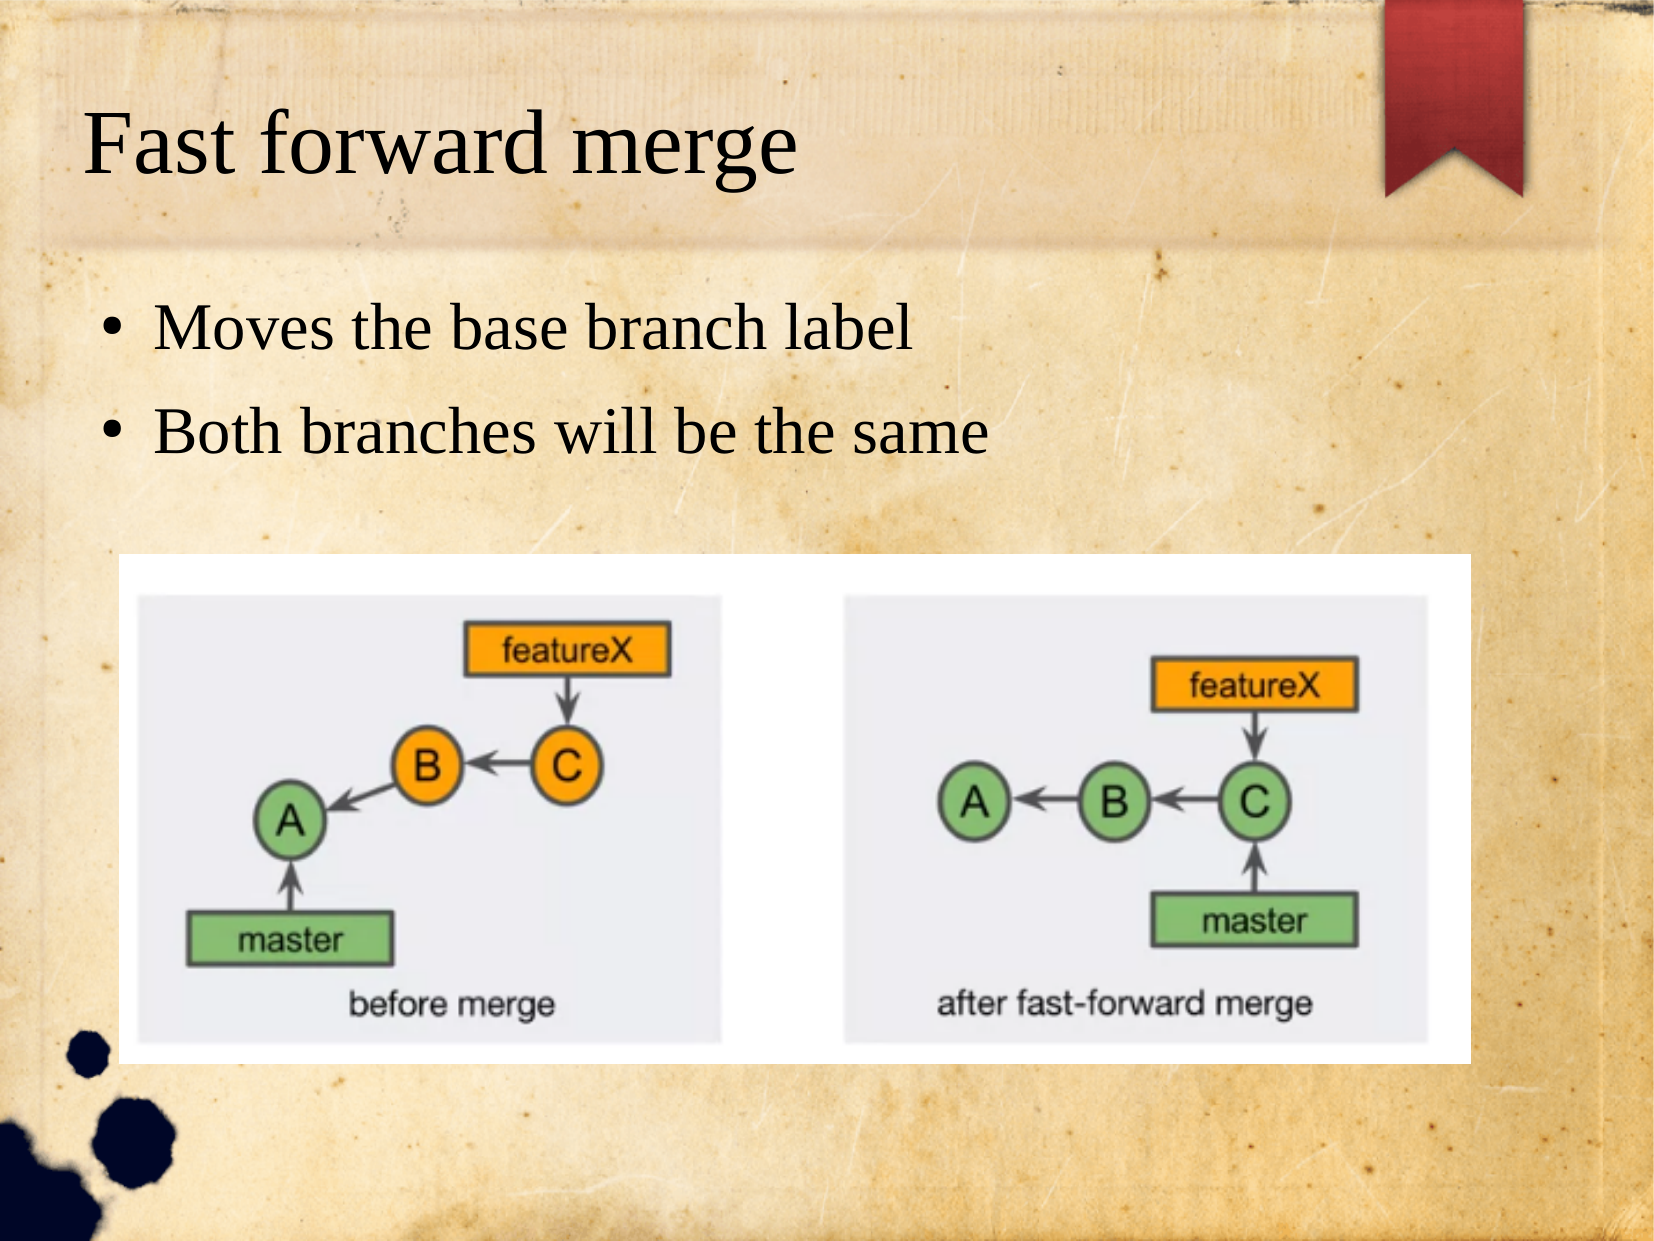

# Fast forward merge
Moves the base branch label
Both branches will be the same